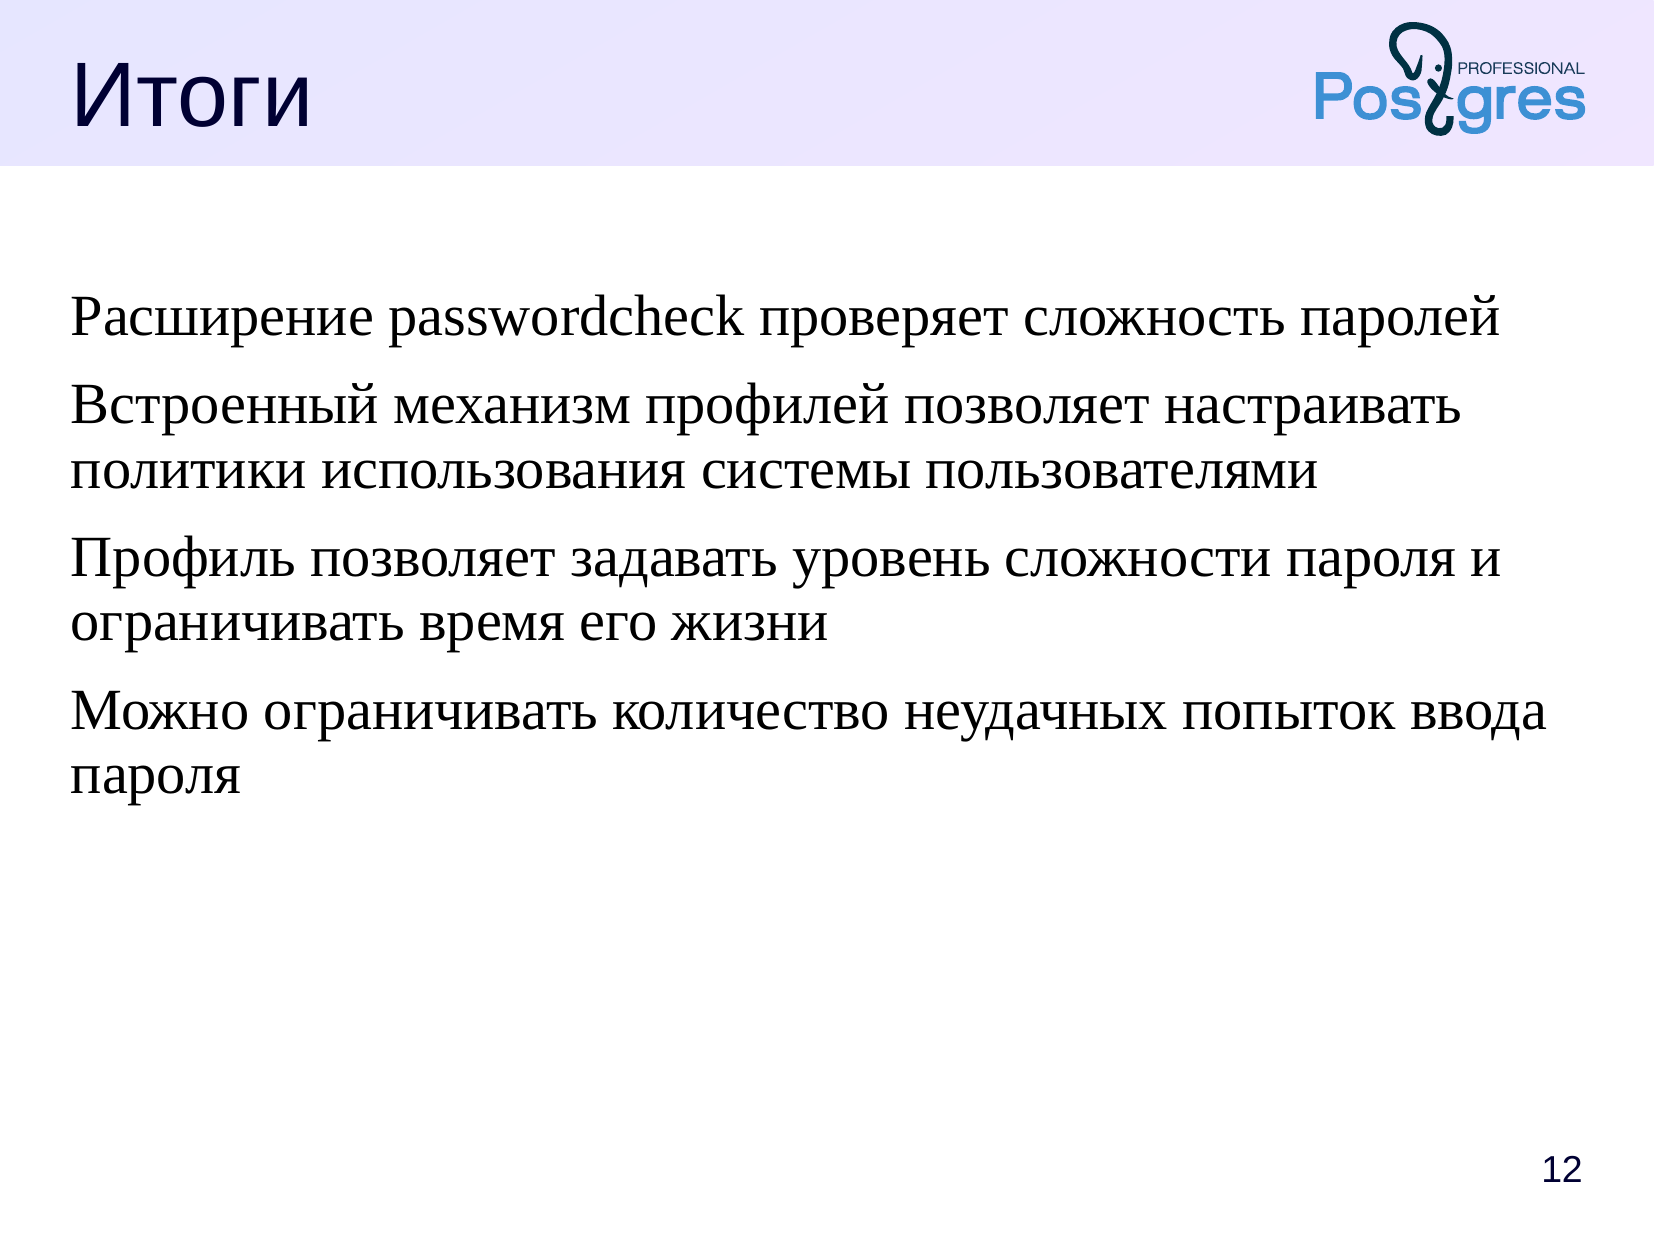

# Итоги
Расширение passwordcheck проверяет сложность паролей
Встроенный механизм профилей позволяет настраивать политики использования системы пользователями
Профиль позволяет задавать уровень сложности пароля и ограничивать время его жизни
Можно ограничивать количество неудачных попыток ввода пароля